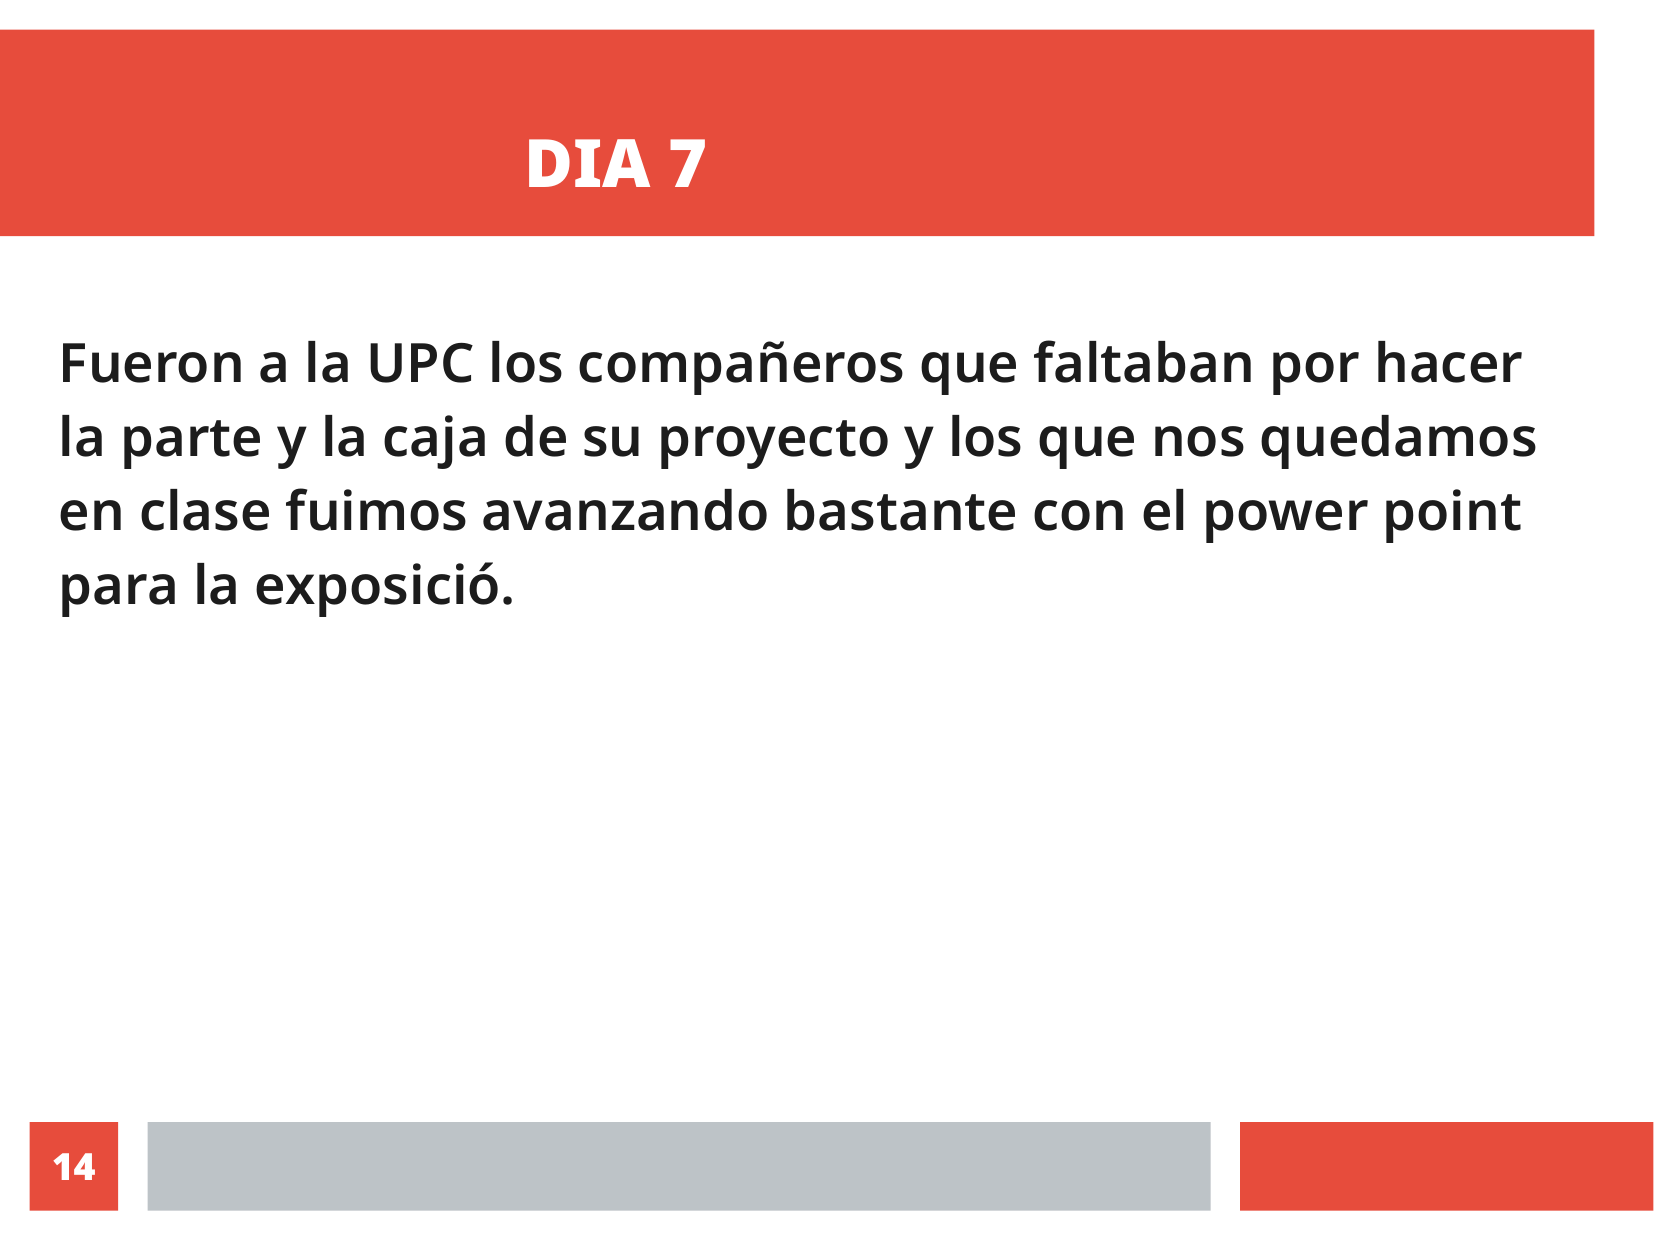

# DIA 7
Fueron a la UPC los compañeros que faltaban por hacer la parte y la caja de su proyecto y los que nos quedamos en clase fuimos avanzando bastante con el power point para la exposició.
14